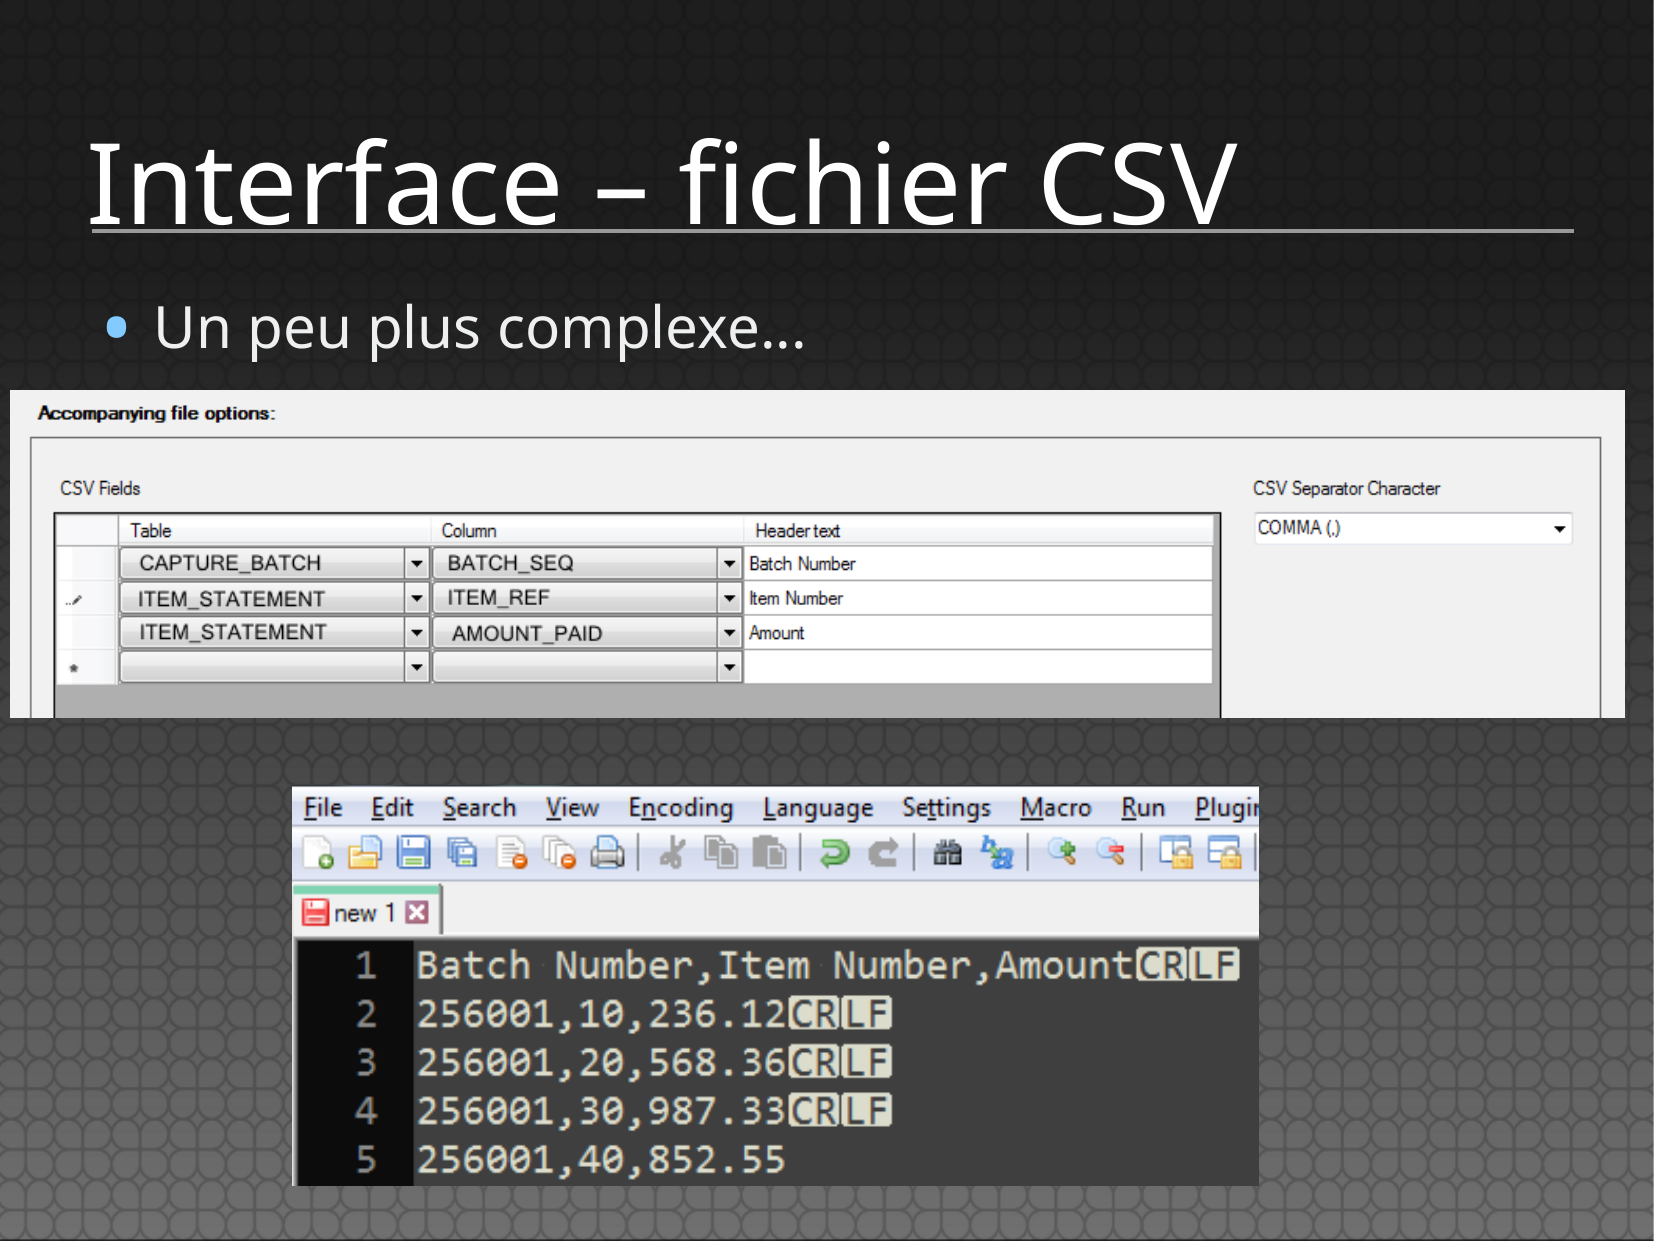

# Interface – fichier CSV
Un peu plus complexe...